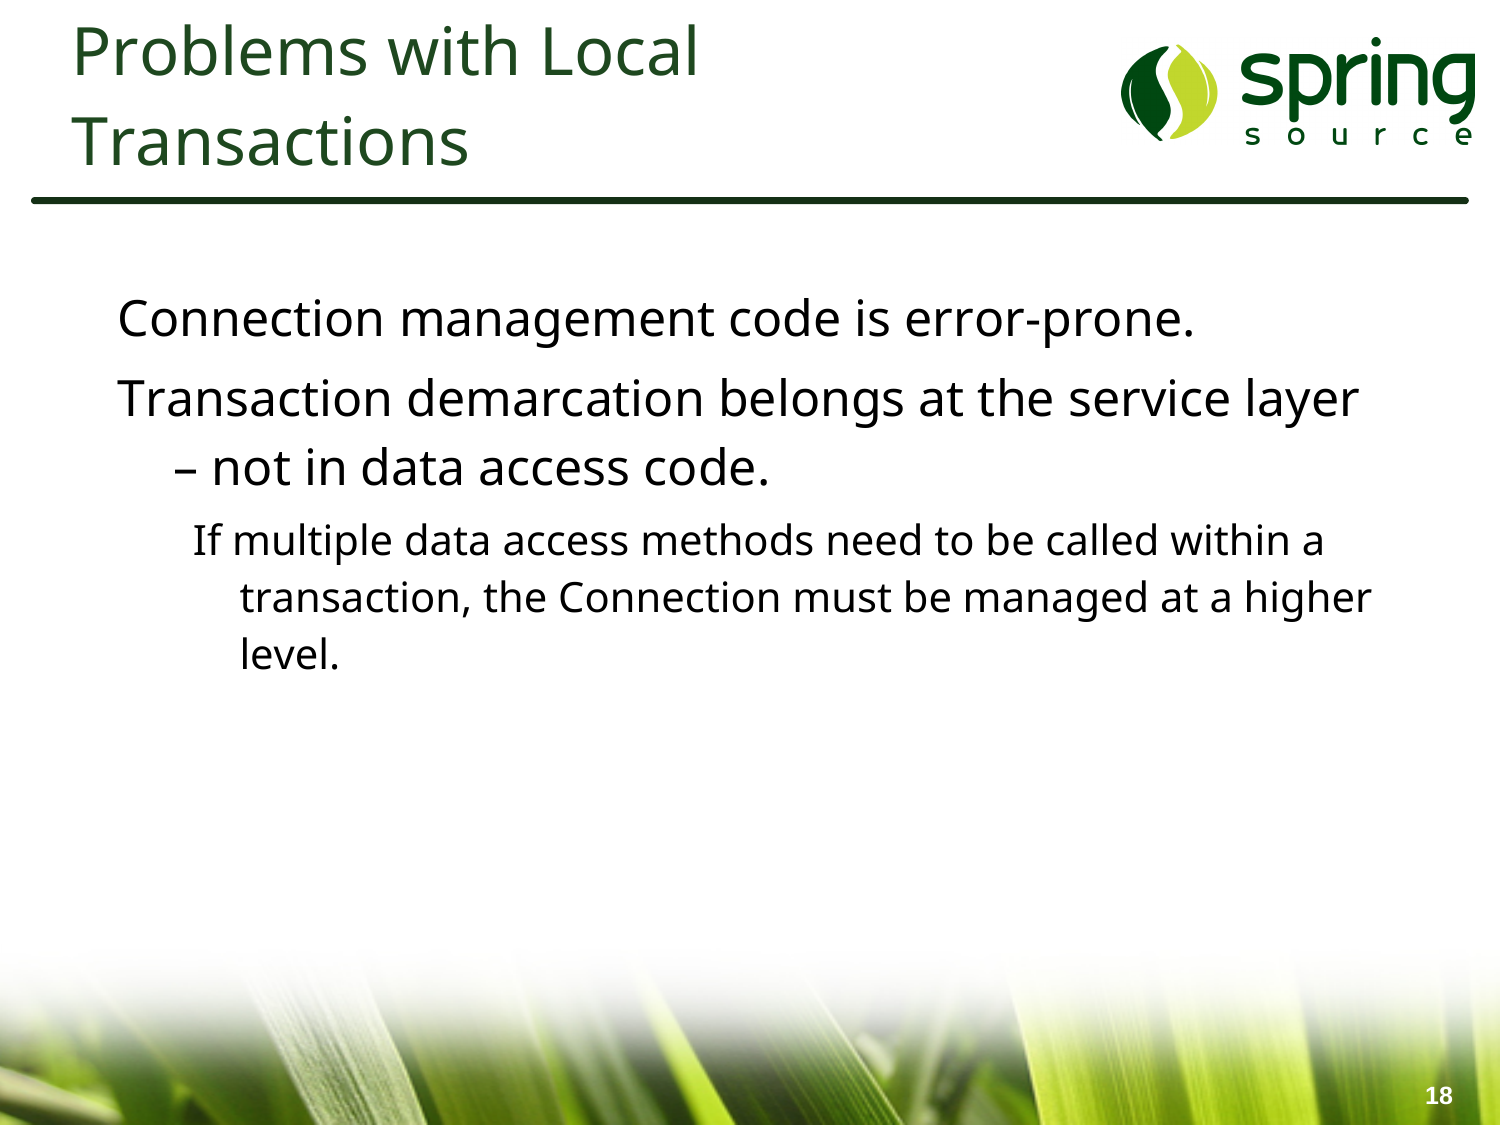

# Problems with Local Transactions
Connection management code is error-prone.
Transaction demarcation belongs at the service layer – not in data access code.
If multiple data access methods need to be called within a transaction, the Connection must be managed at a higher level.